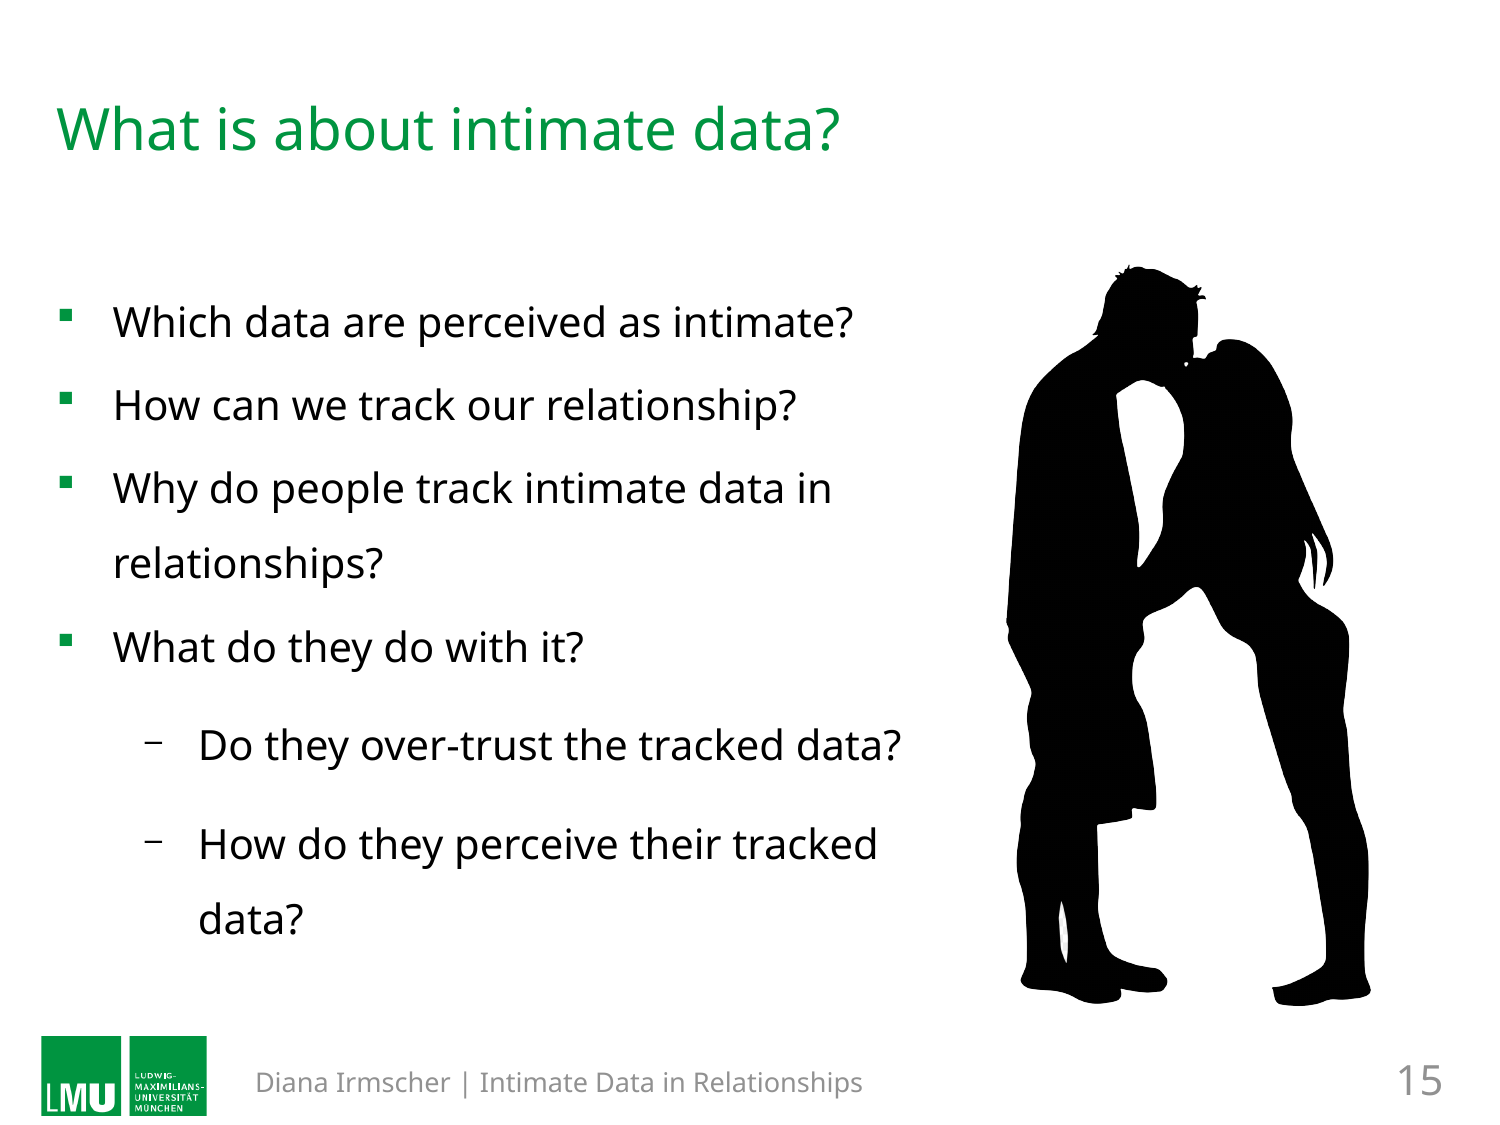

What is about intimate data?
# Which data are perceived as intimate?
How can we track our relationship?
Why do people track intimate data in relationships?
What do they do with it?
Do they over-trust the tracked data?
How do they perceive their tracked data?
Diana Irmscher | Intimate Data in Relationships